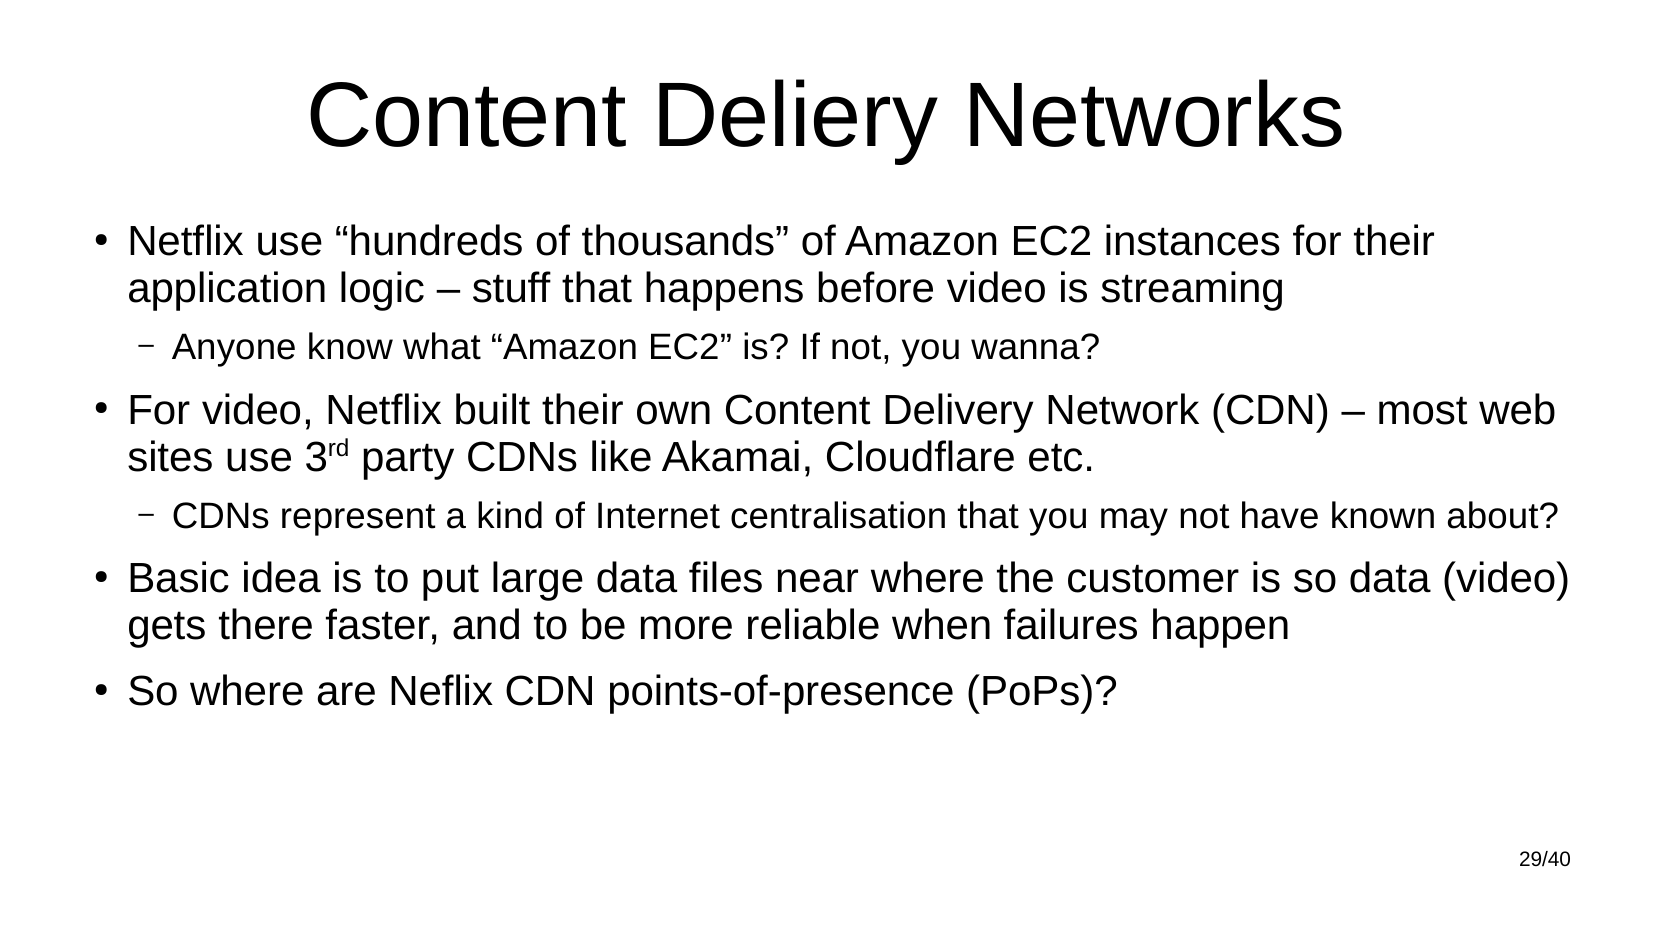

# Content Deliery Networks
Netflix use “hundreds of thousands” of Amazon EC2 instances for their application logic – stuff that happens before video is streaming
Anyone know what “Amazon EC2” is? If not, you wanna?
For video, Netflix built their own Content Delivery Network (CDN) – most web sites use 3rd party CDNs like Akamai, Cloudflare etc.
CDNs represent a kind of Internet centralisation that you may not have known about?
Basic idea is to put large data files near where the customer is so data (video) gets there faster, and to be more reliable when failures happen
So where are Neflix CDN points-of-presence (PoPs)?
29